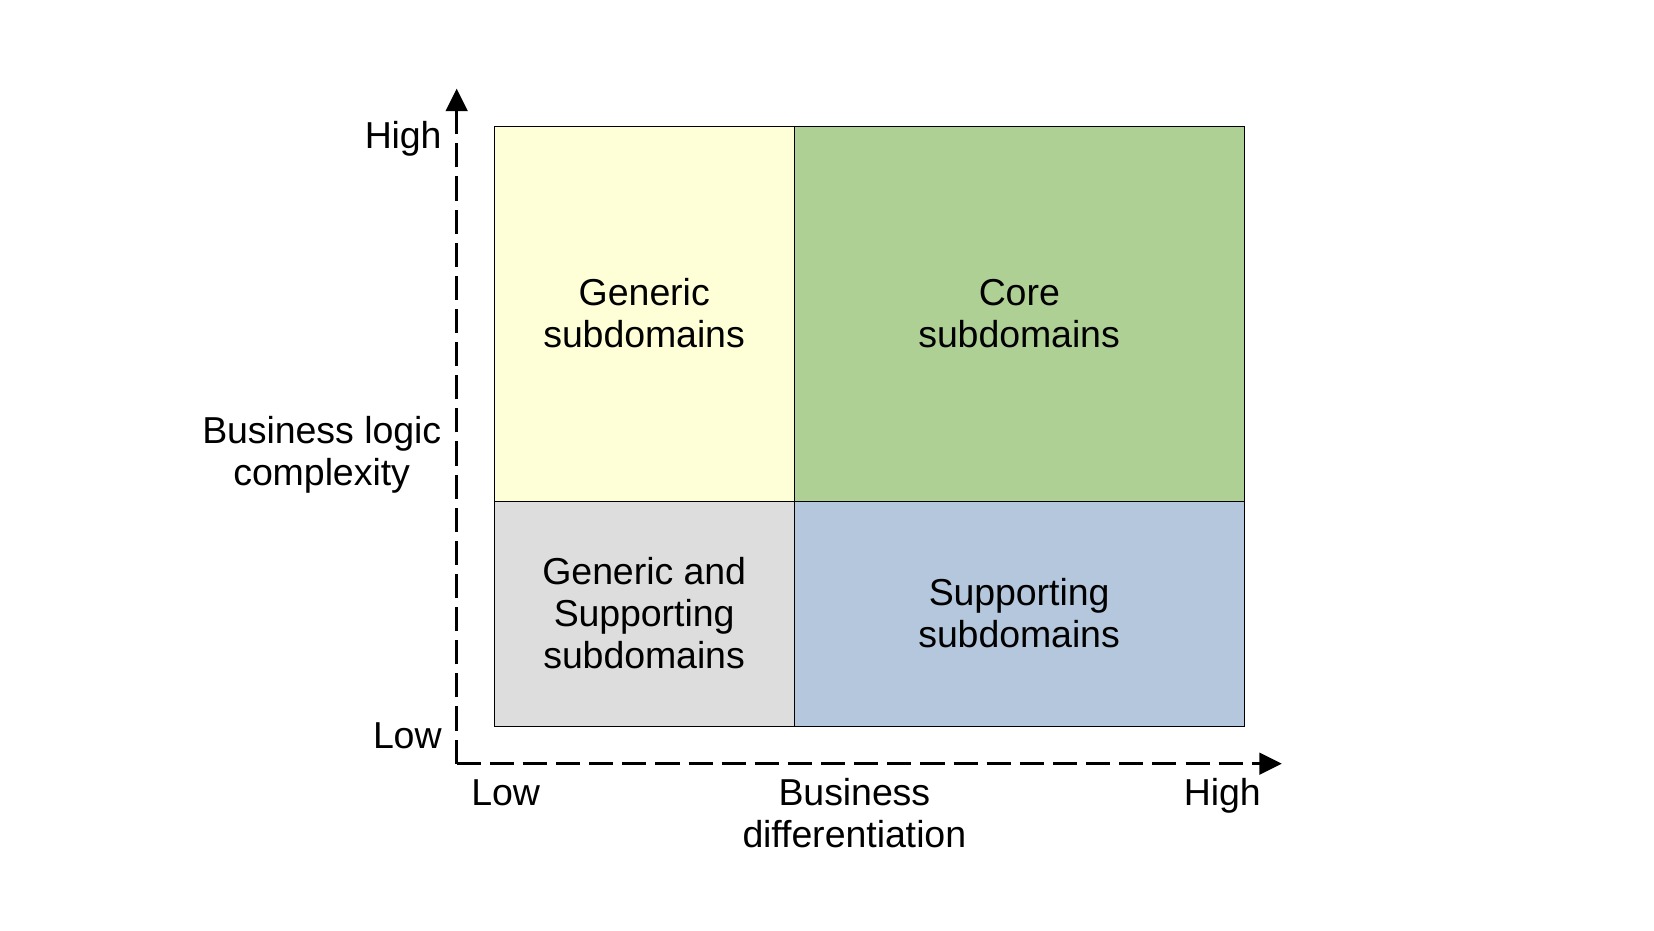

High
Generic
subdomains
Core
subdomains
Business logic
complexity
Generic and Supporting
subdomains
Supporting
subdomains
Low
Low
Business
differentiation
High